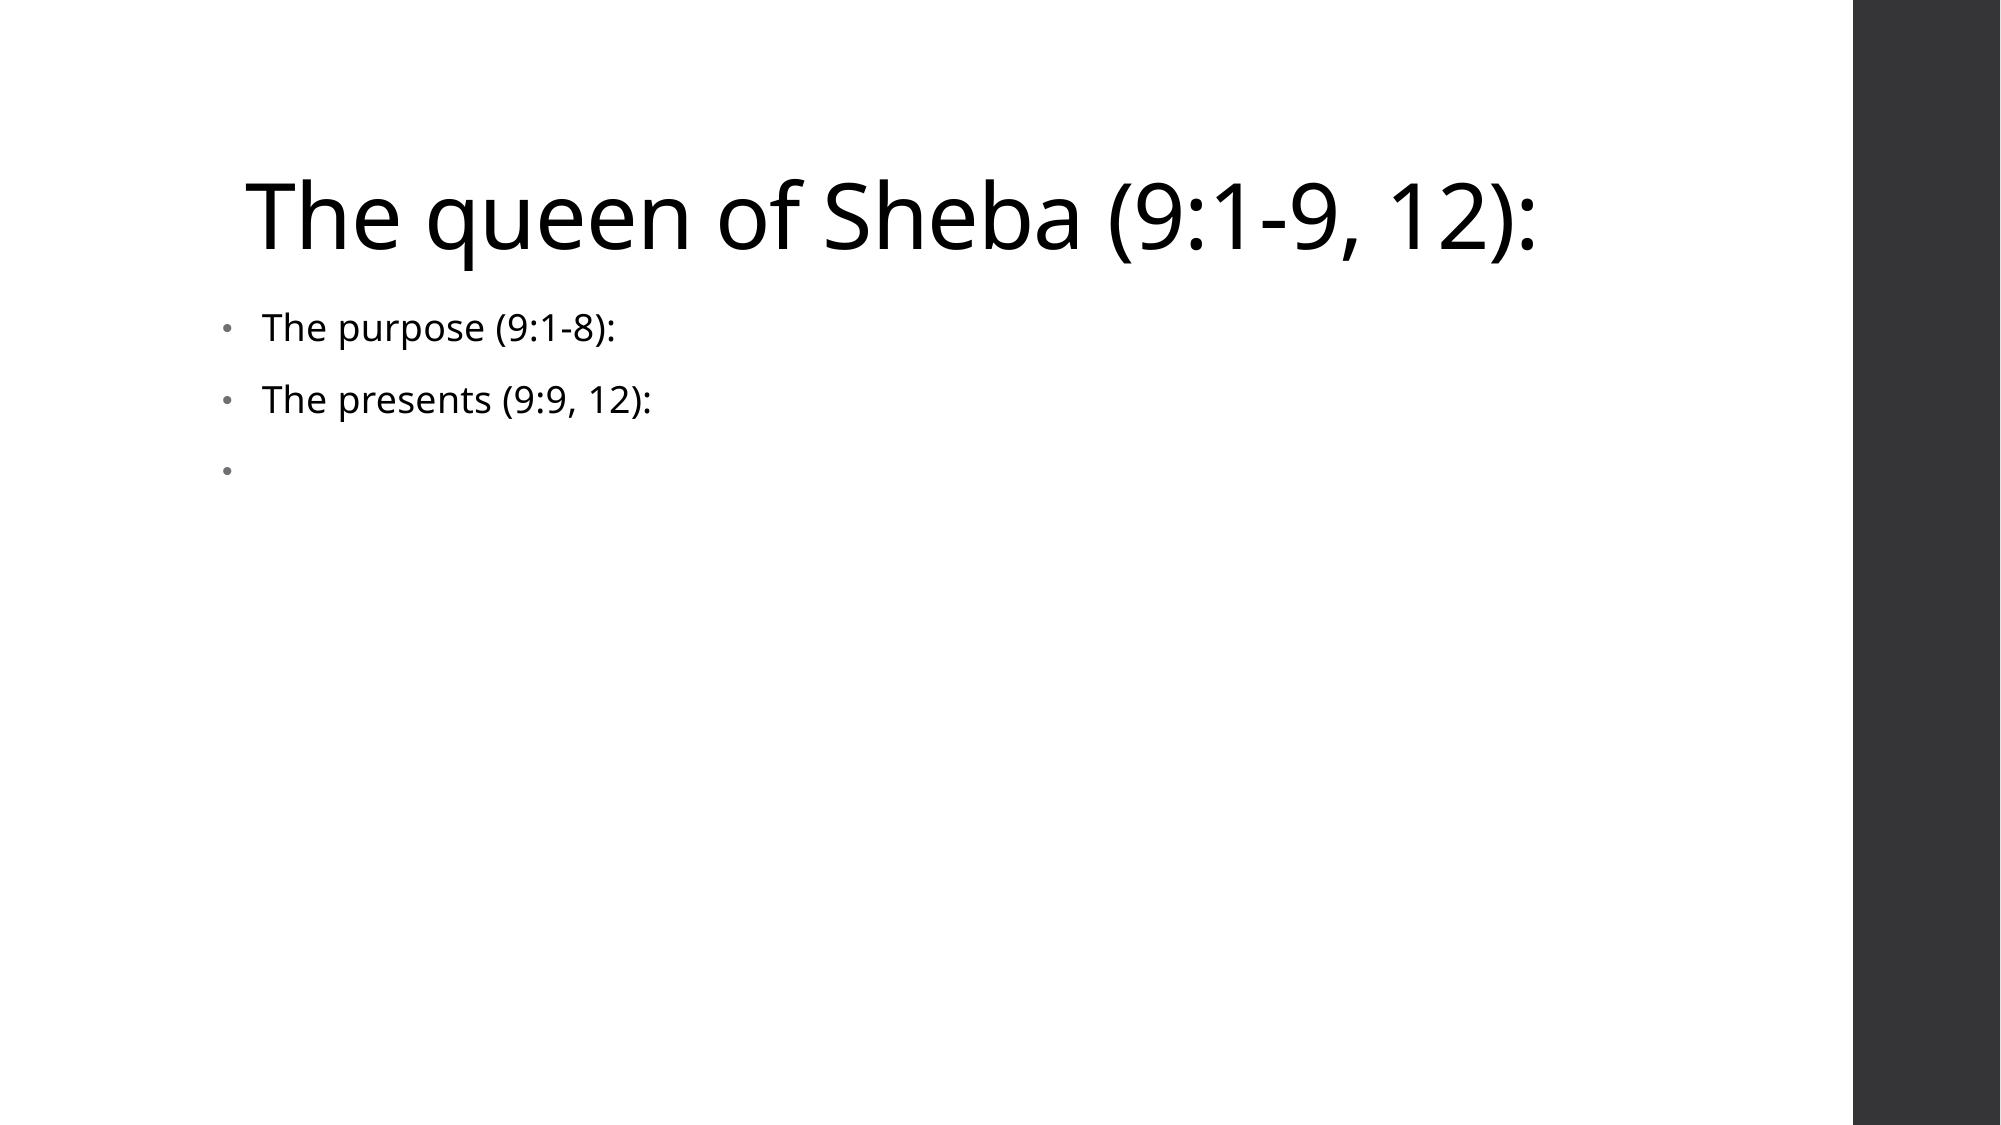

# The queen of Sheba (9:1-9, 12):
 The purpose (9:1-8):
 The presents (9:9, 12):